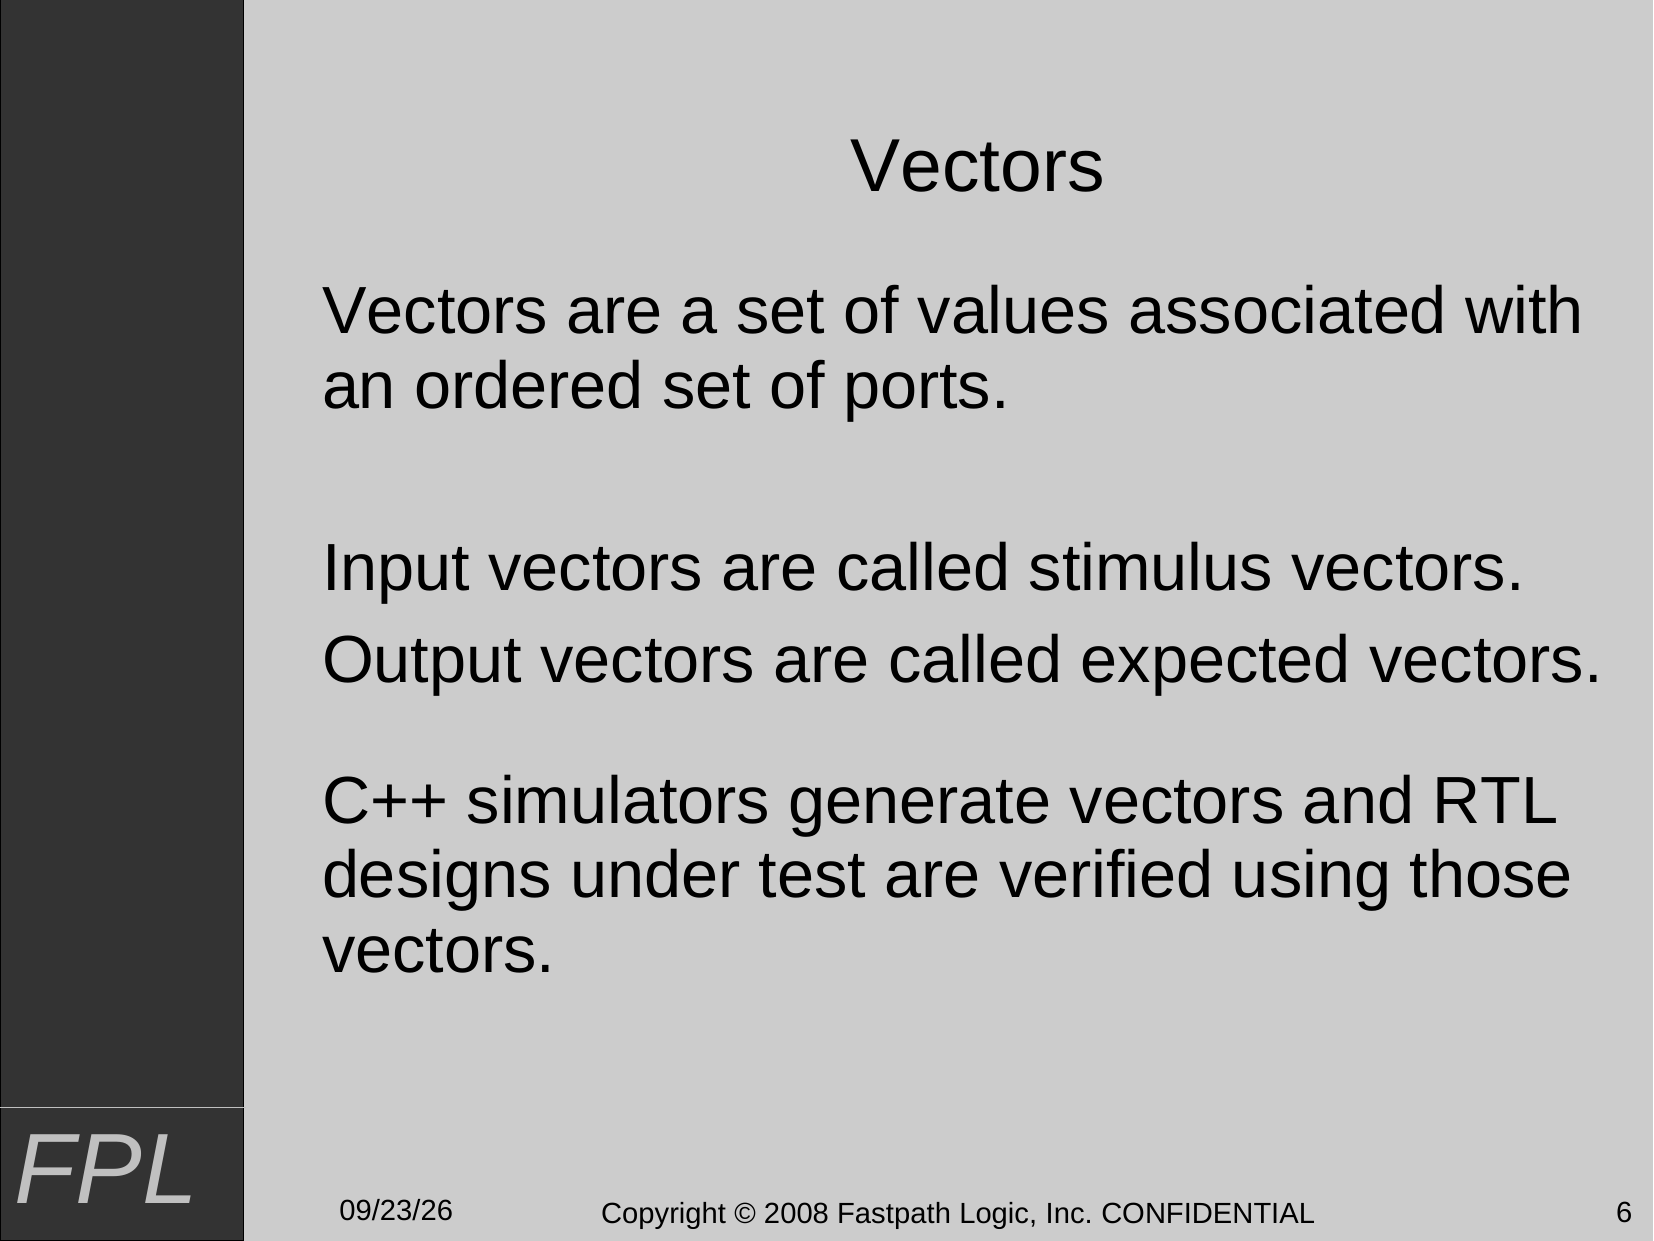

# Vectors
Vectors are a set of values associated with an ordered set of ports.
Input vectors are called stimulus vectors.
Output vectors are called expected vectors.
C++ simulators generate vectors and RTL designs under test are verified using those vectors.
6
© 2008 FASTPATH LOGIC INC.